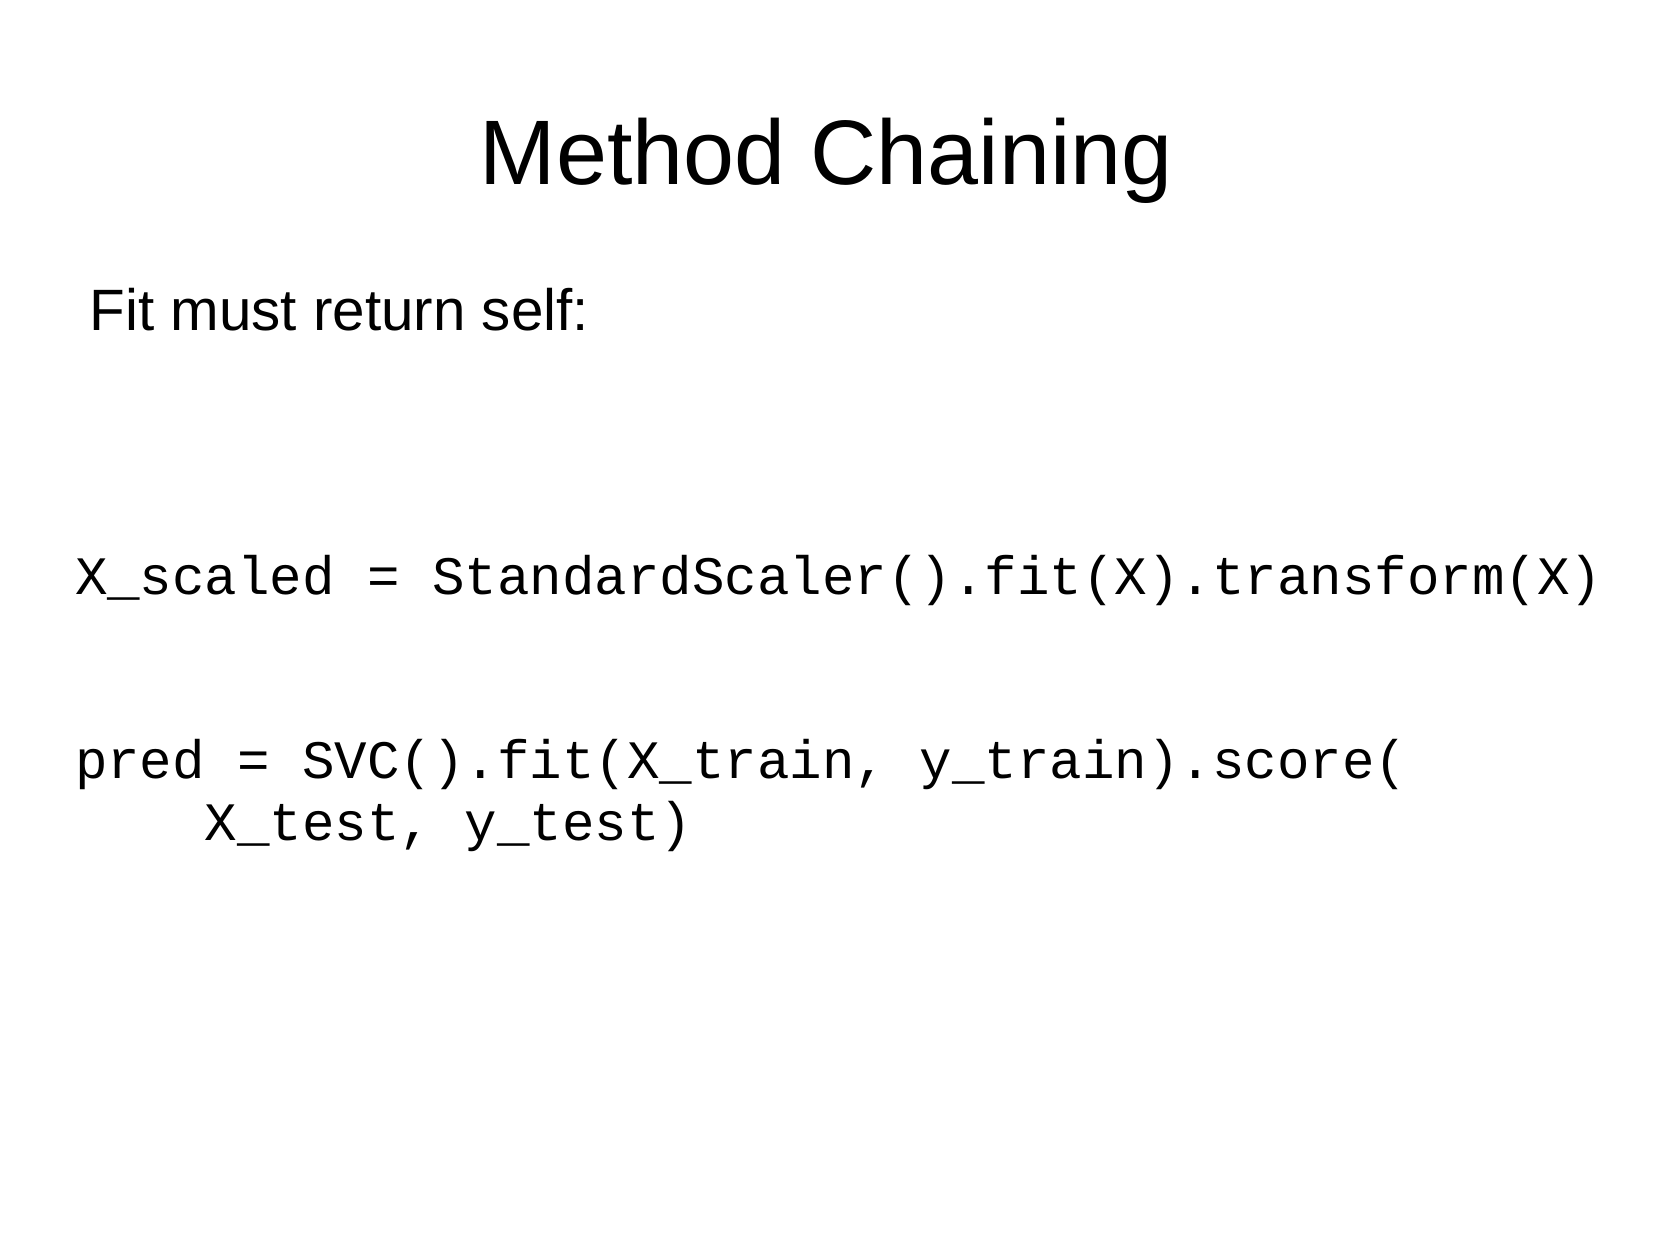

# Method Chaining
Fit must return self:
X_scaled = StandardScaler().fit(X).transform(X)
pred = SVC().fit(X_train, y_train).score(
 X_test, y_test)